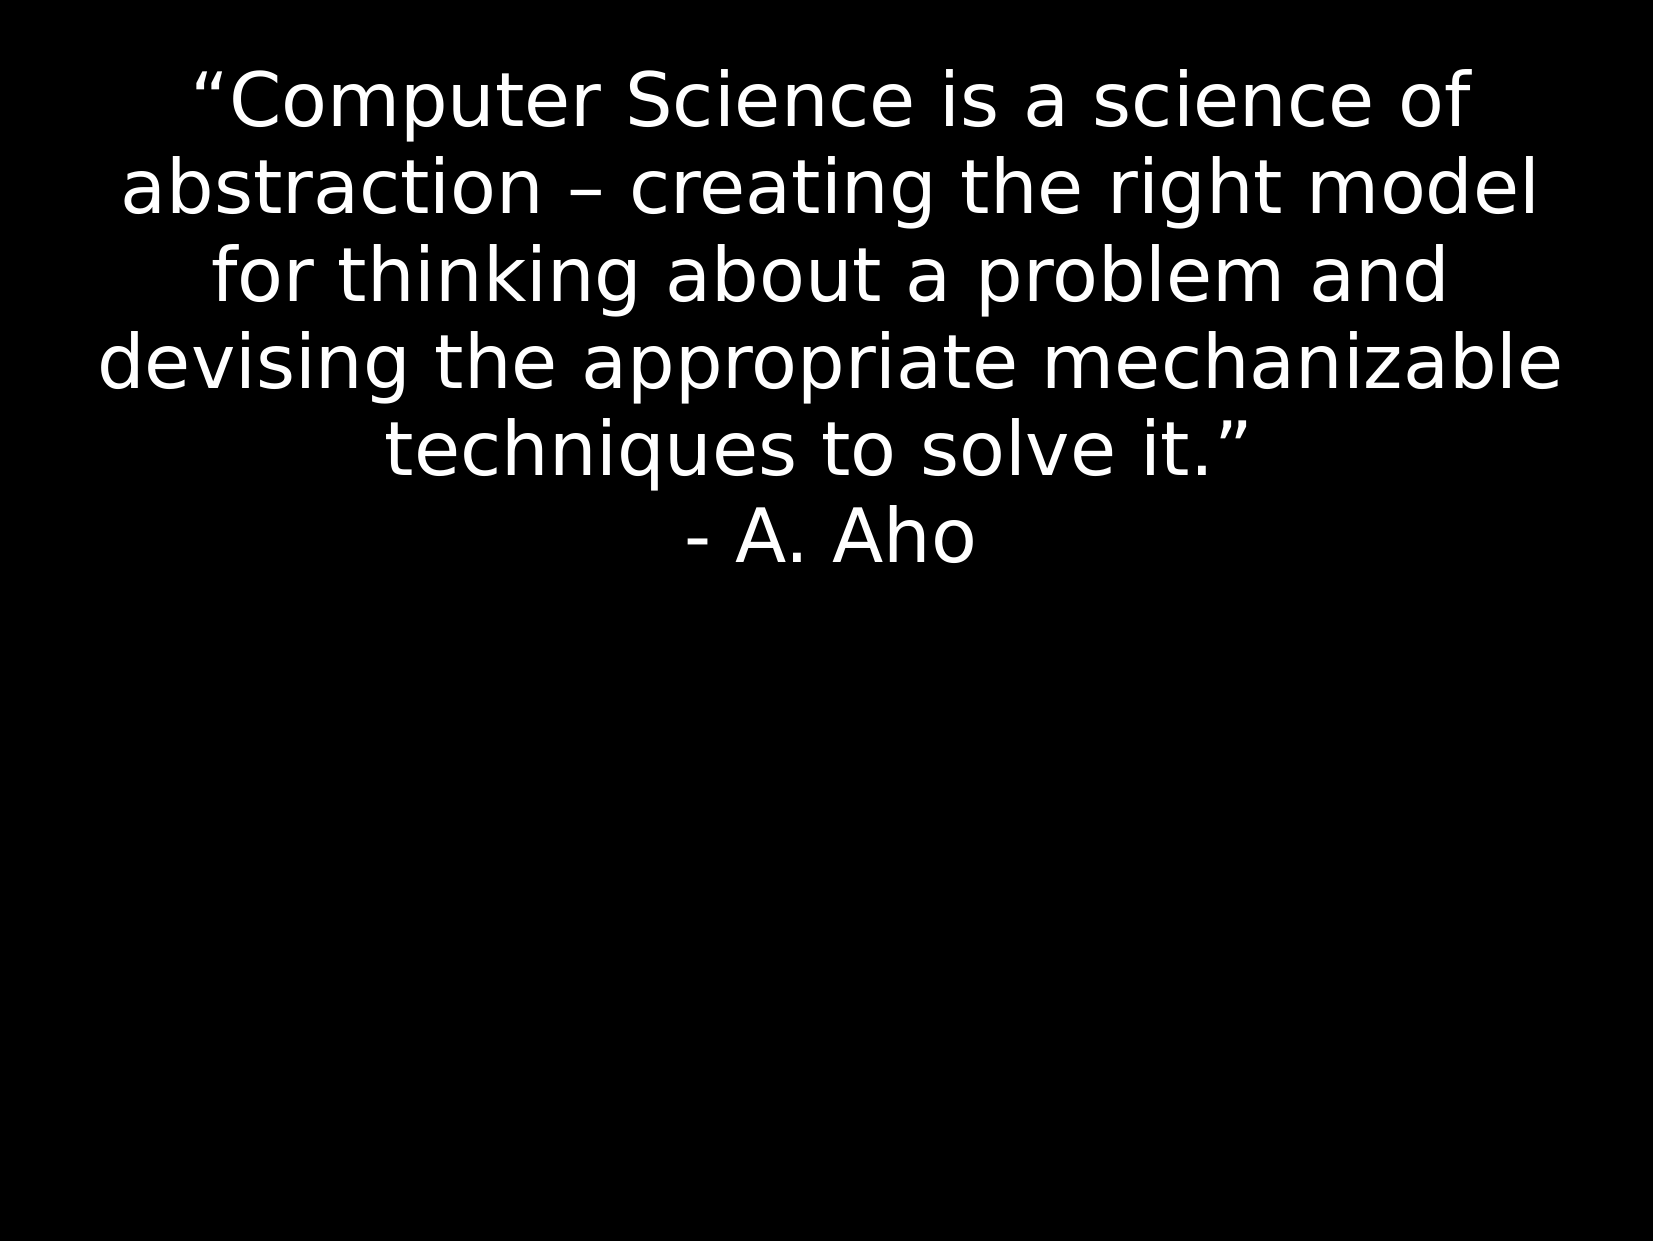

# “Computer Science is a science of abstraction – creating the right model for thinking about a problem and devising the appropriate mechanizable techniques to solve it.” - A. Aho